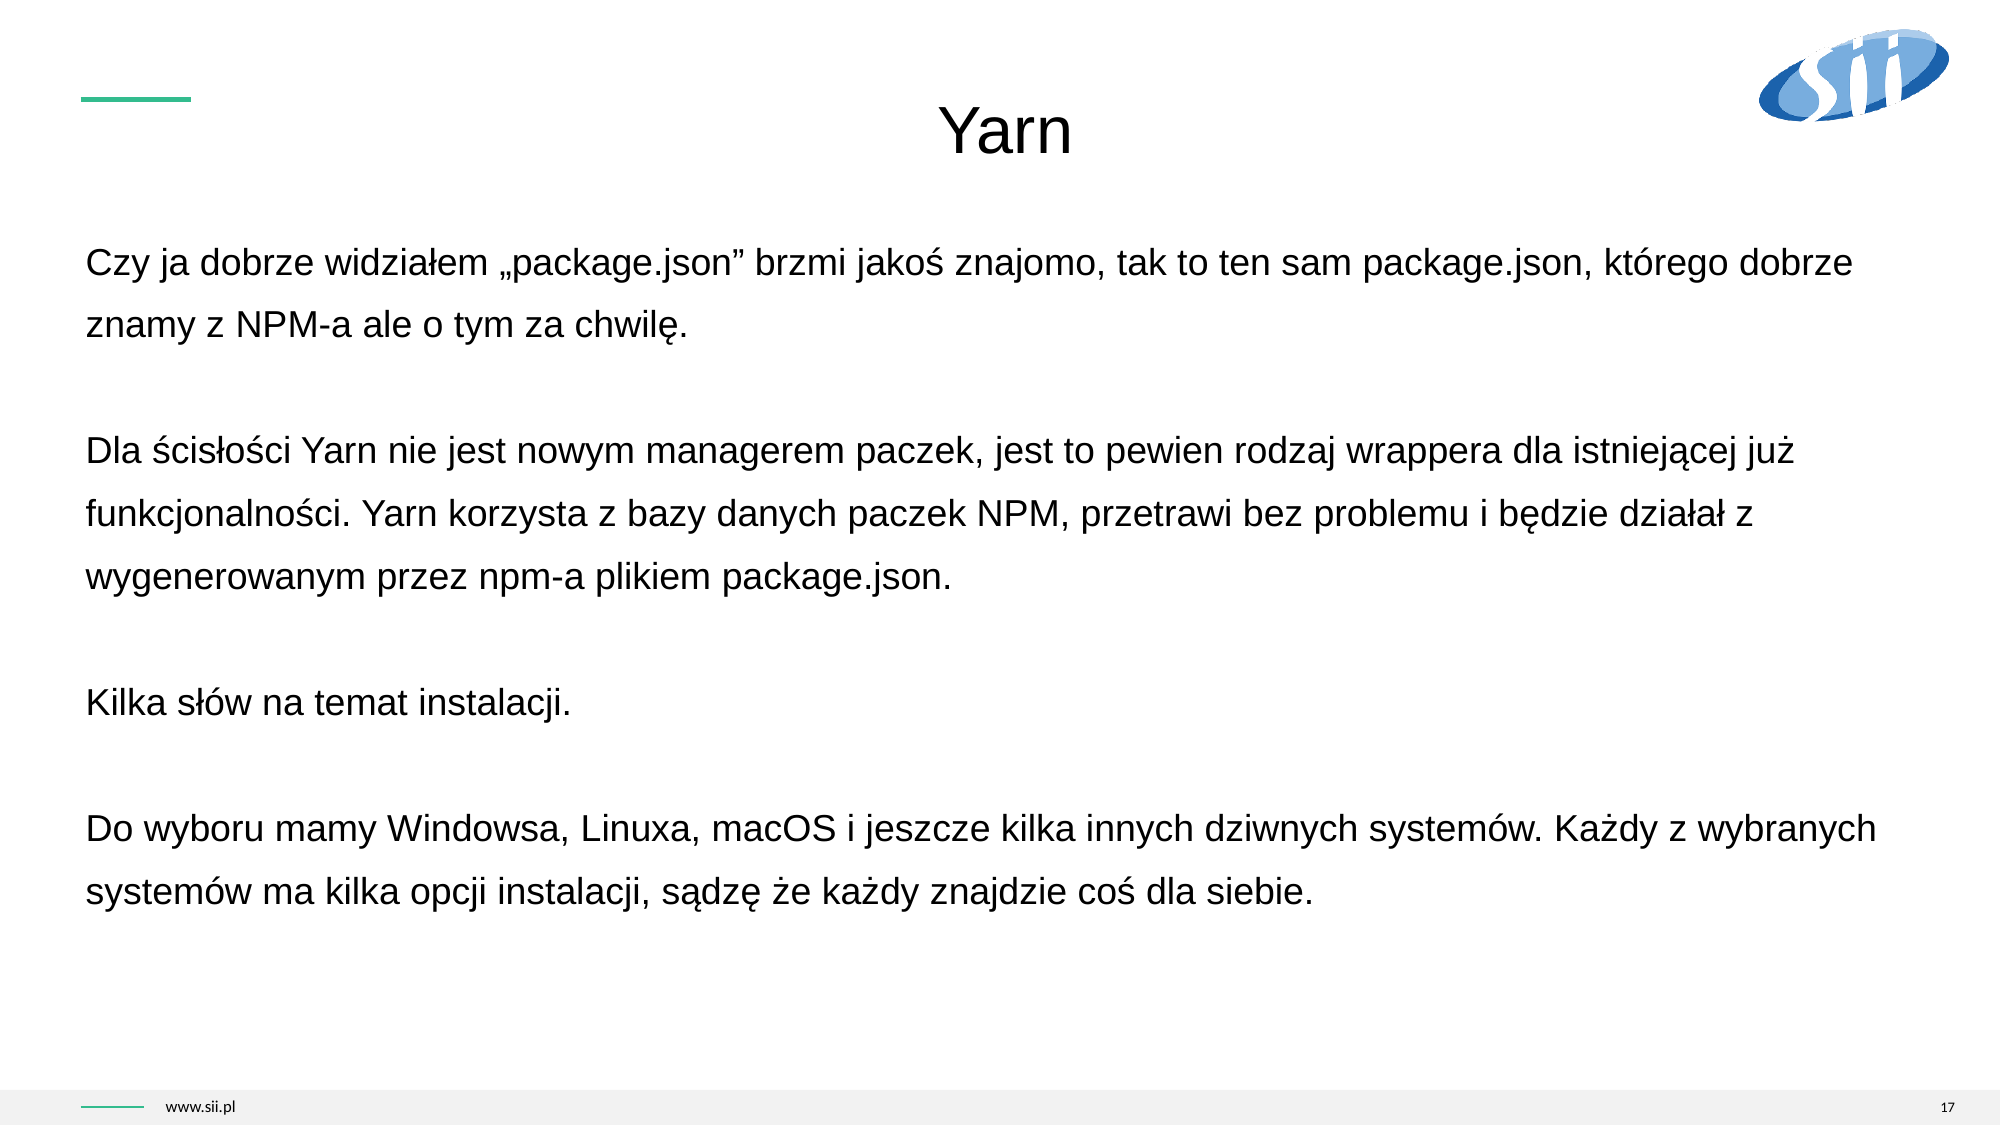

#
Yarn
Czy ja dobrze widziałem „package.json” brzmi jakoś znajomo, tak to ten sam package.json, którego dobrze znamy z NPM-a ale o tym za chwilę.
Dla ścisłości Yarn nie jest nowym managerem paczek, jest to pewien rodzaj wrappera dla istniejącej już funkcjonalności. Yarn korzysta z bazy danych paczek NPM, przetrawi bez problemu i będzie działał z wygenerowanym przez npm-a plikiem package.json.
Kilka słów na temat instalacji.
Do wyboru mamy Windowsa, Linuxa, macOS i jeszcze kilka innych dziwnych systemów. Każdy z wybranych systemów ma kilka opcji instalacji, sądzę że każdy znajdzie coś dla siebie.